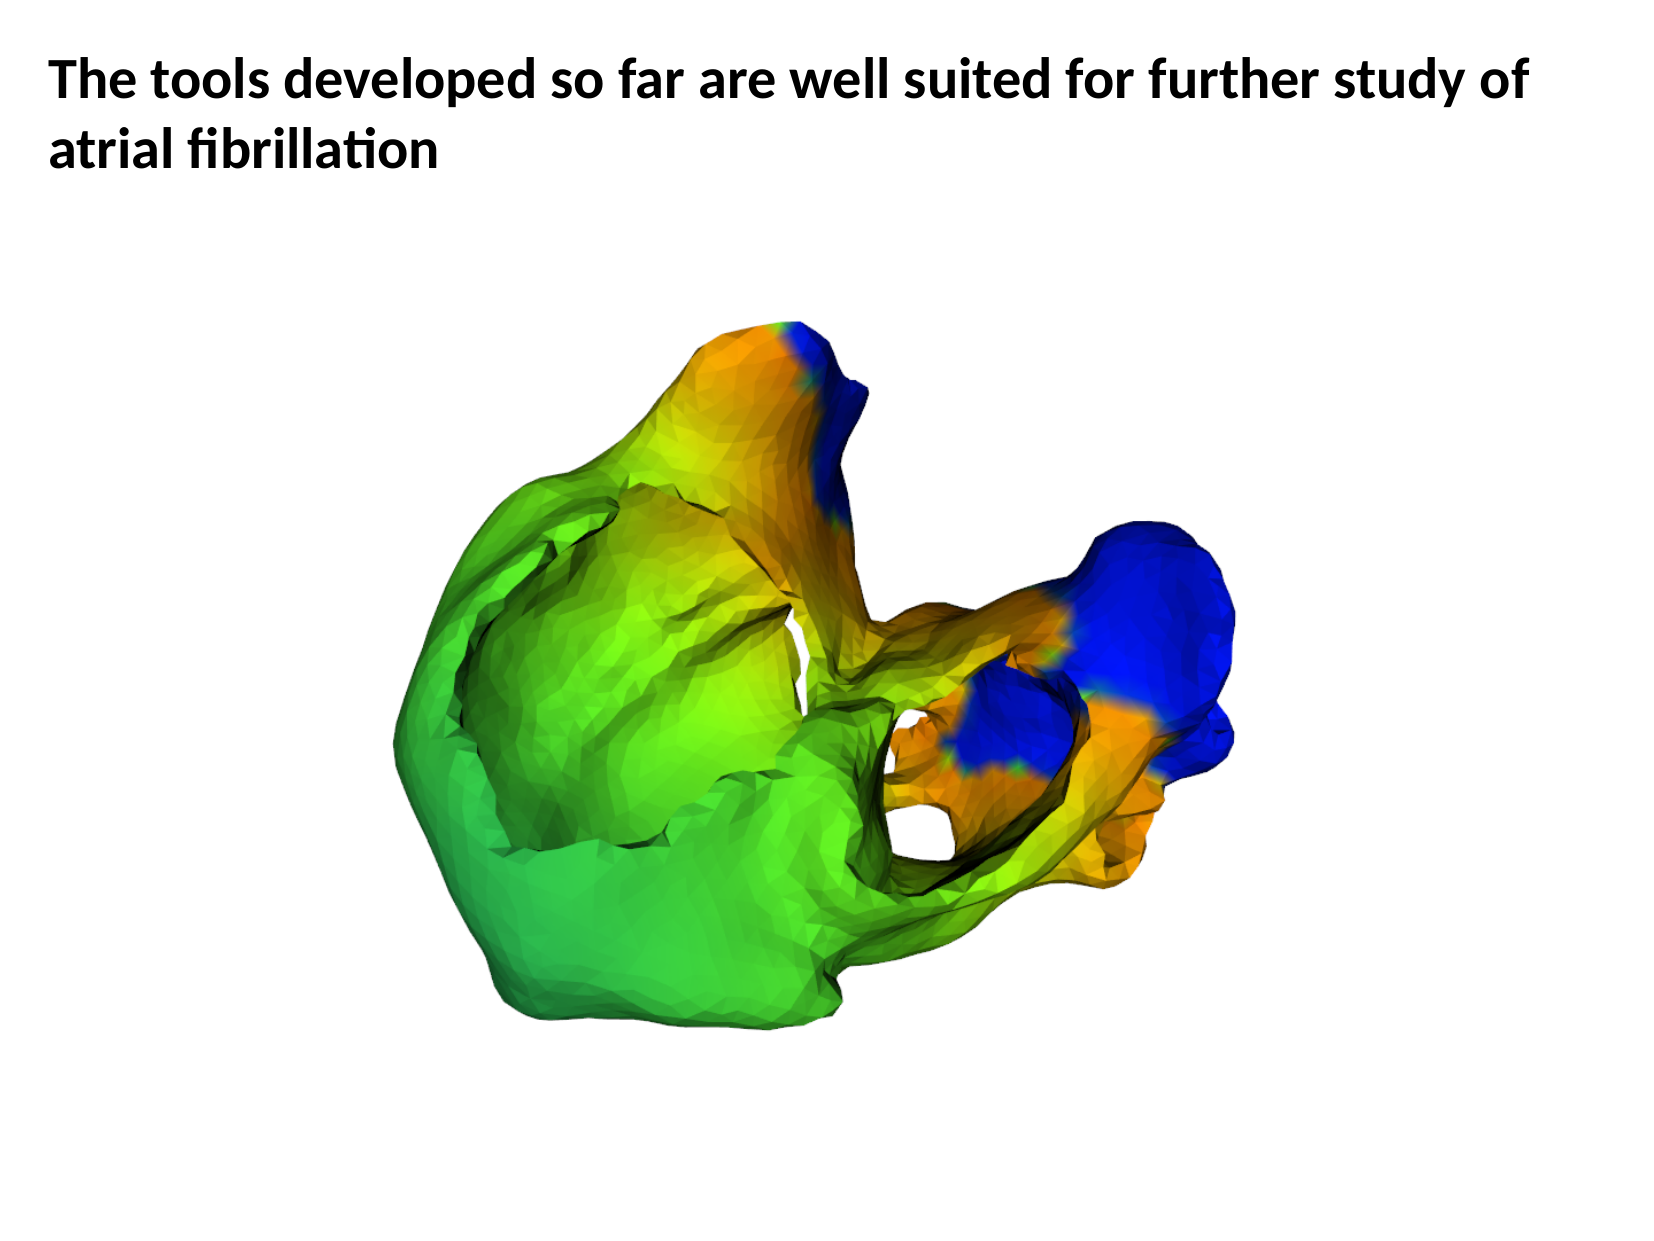

The tools developed so far are well suited for further study of atrial fibrillation